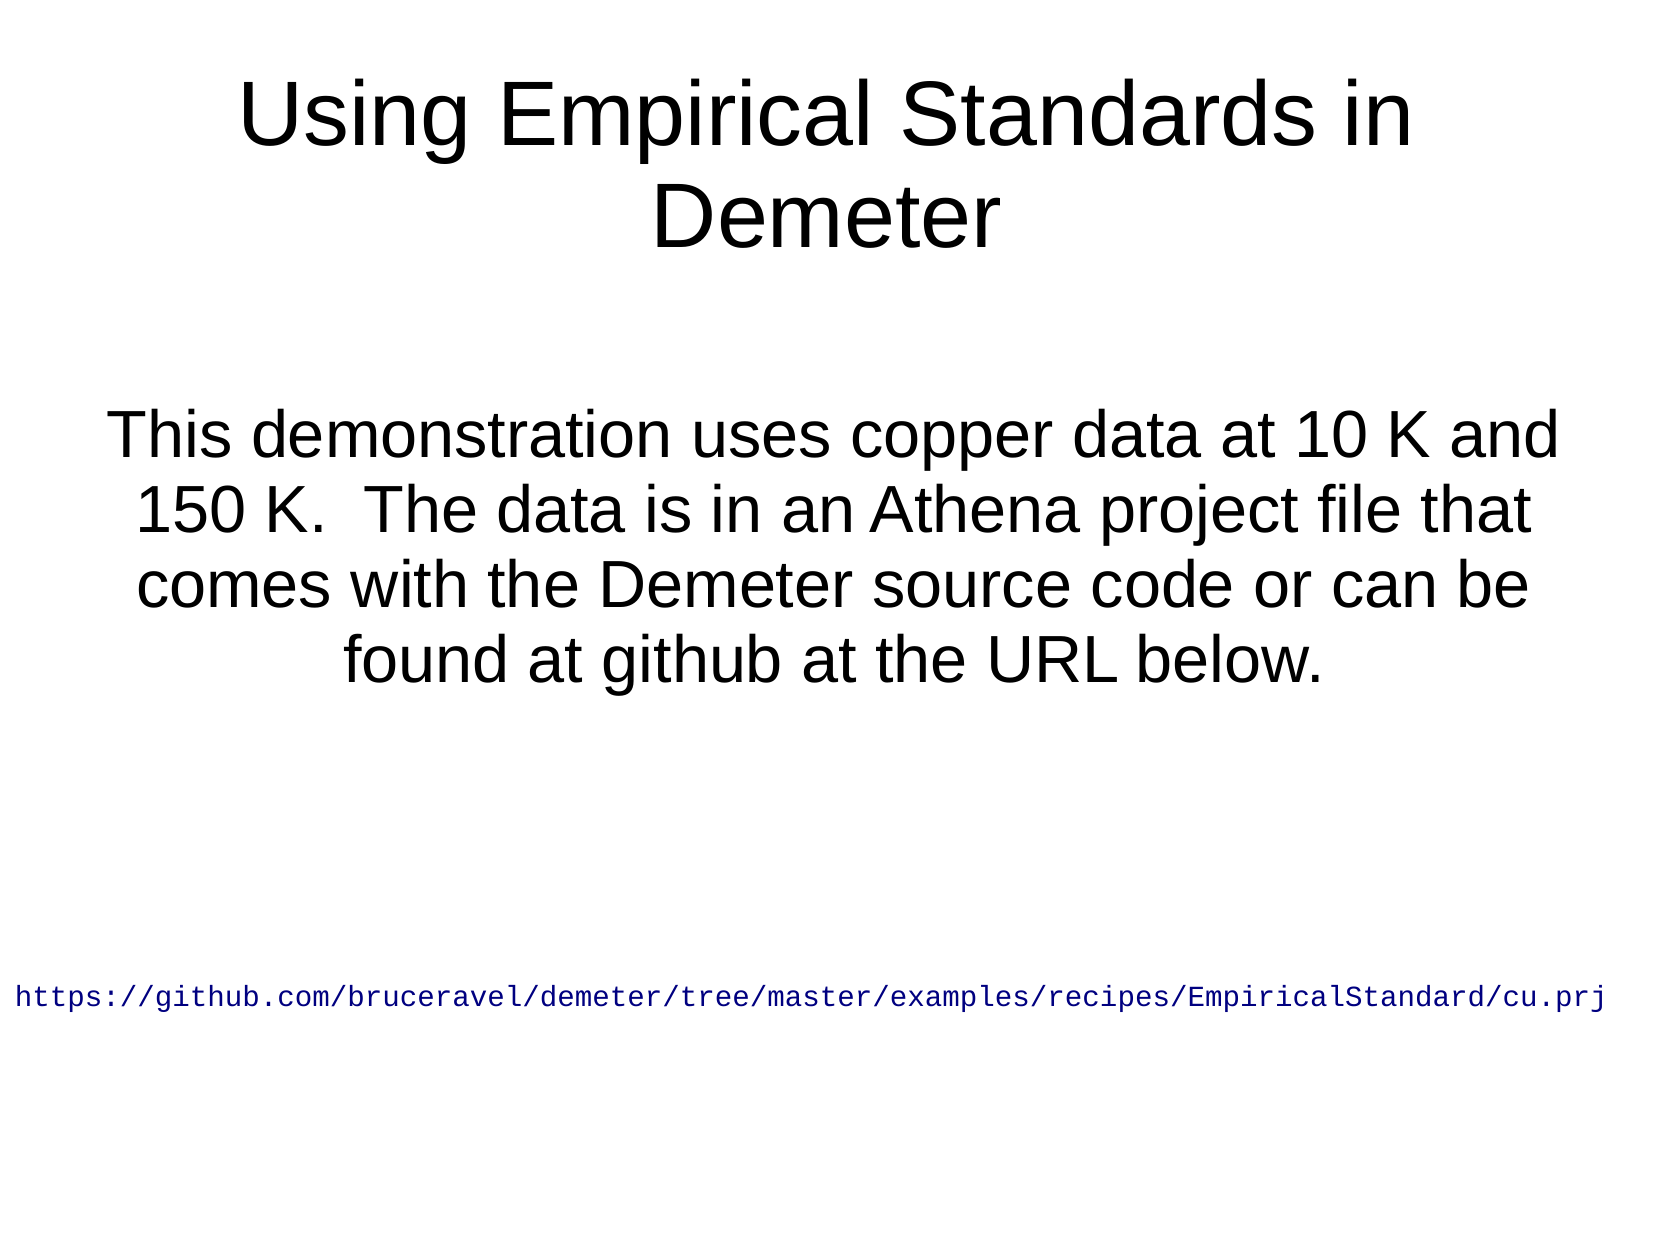

# Using Empirical Standards in Demeter
This demonstration uses copper data at 10 K and 150 K. The data is in an Athena project file that comes with the Demeter source code or can be found at github at the URL below.
https://github.com/bruceravel/demeter/tree/master/examples/recipes/EmpiricalStandard/cu.prj